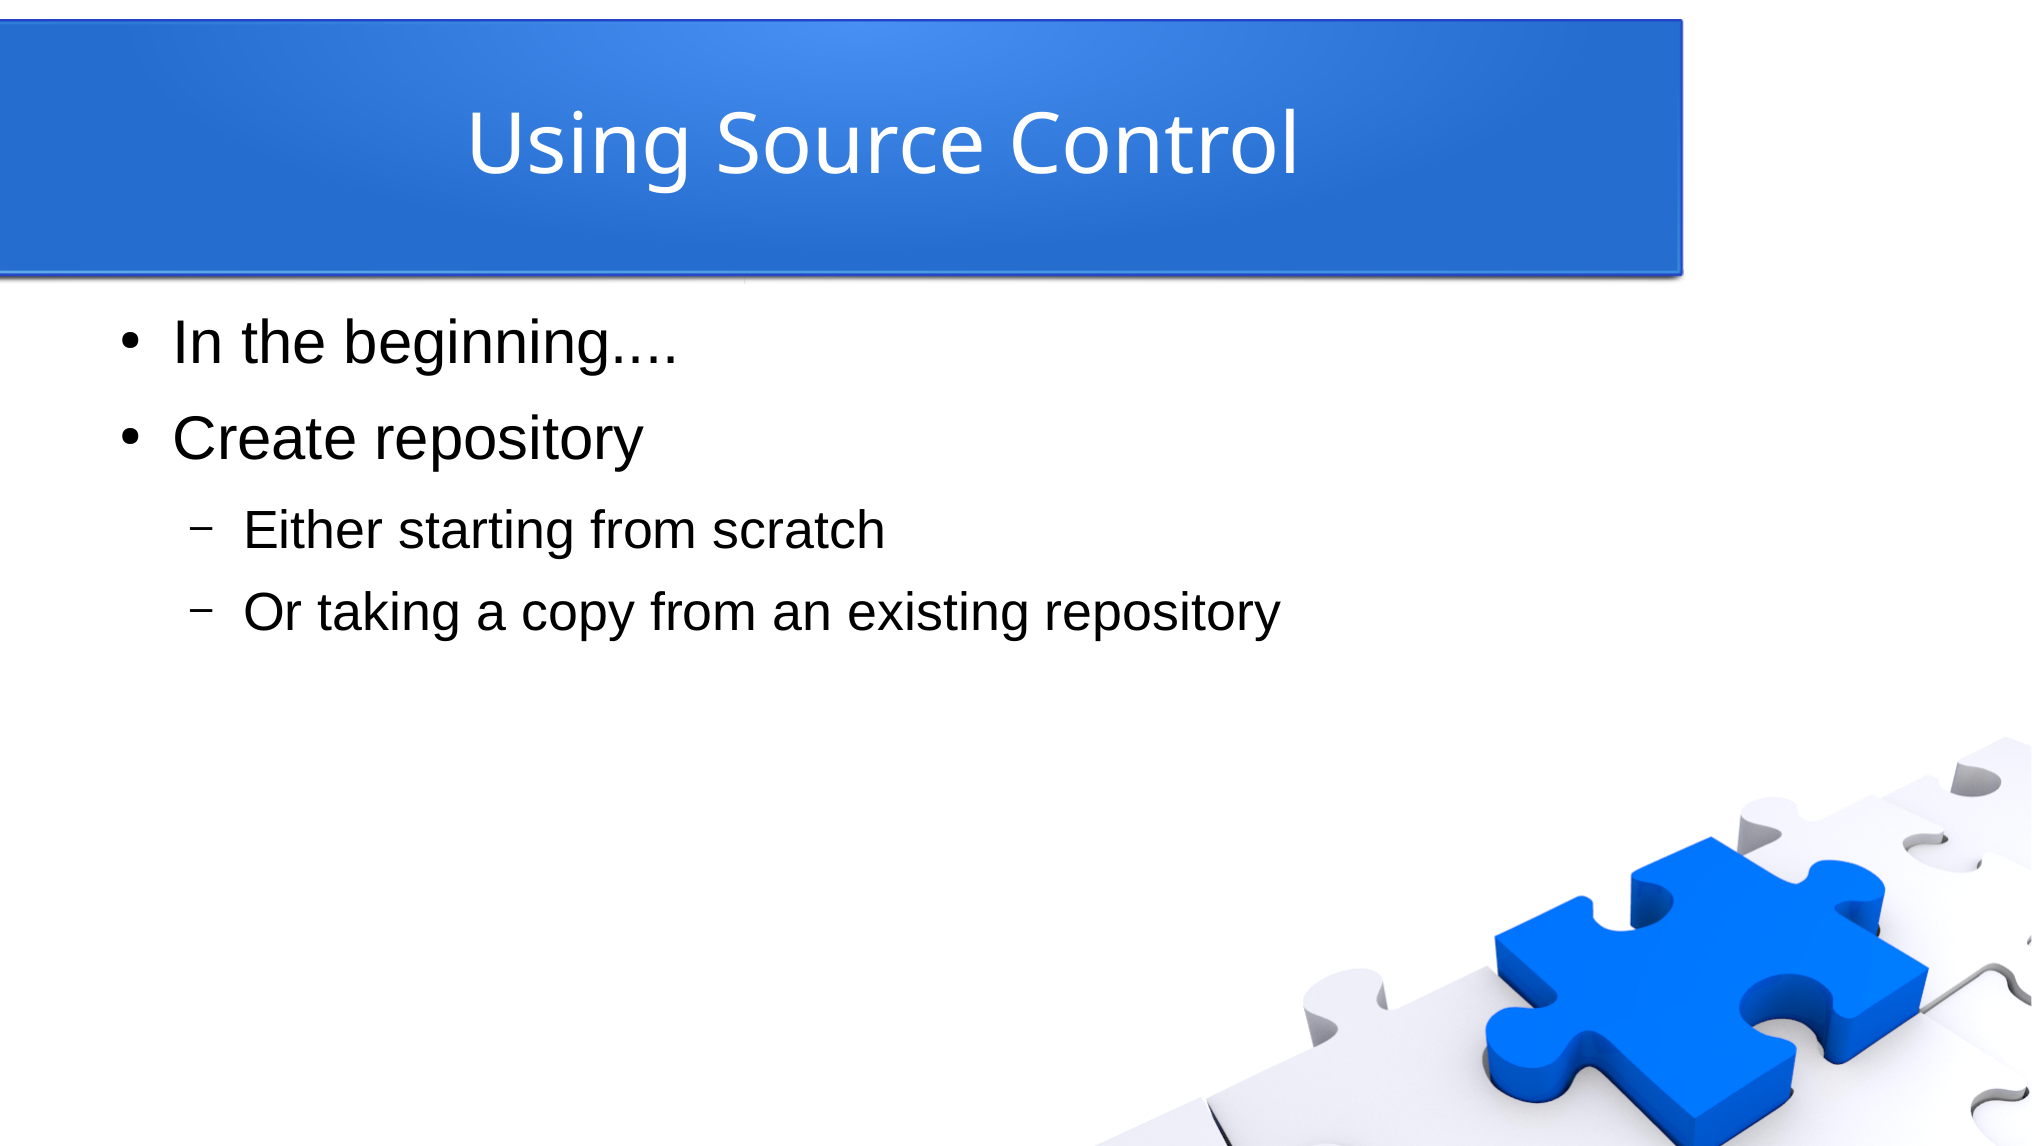

# Using Source Control
In the beginning....
Create repository
Either starting from scratch
Or taking a copy from an existing repository